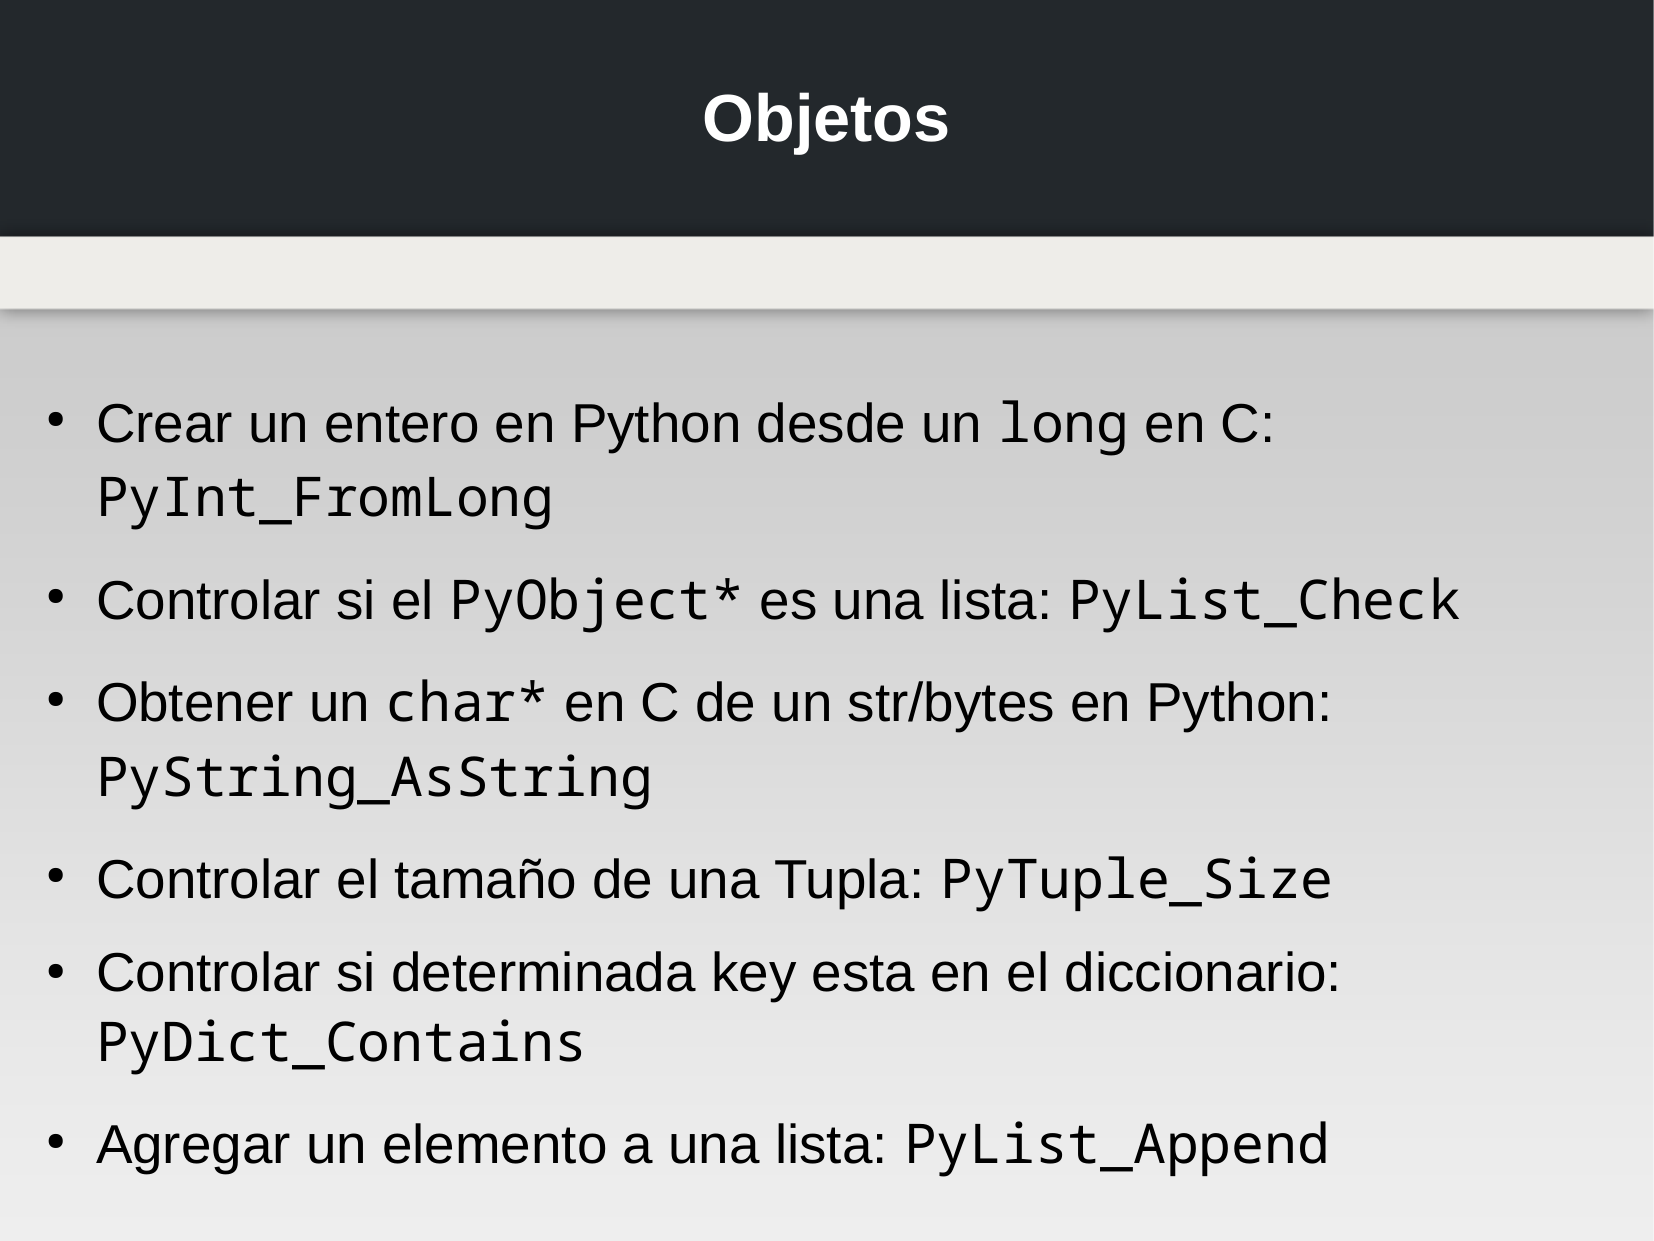

# Objetos
Crear un entero en Python desde un long en C: PyInt_FromLong
Controlar si el PyObject* es una lista: PyList_Check
Obtener un char* en C de un str/bytes en Python: PyString_AsString
Controlar el tamaño de una Tupla: PyTuple_Size
Controlar si determinada key esta en el diccionario: PyDict_Contains
Agregar un elemento a una lista: PyList_Append